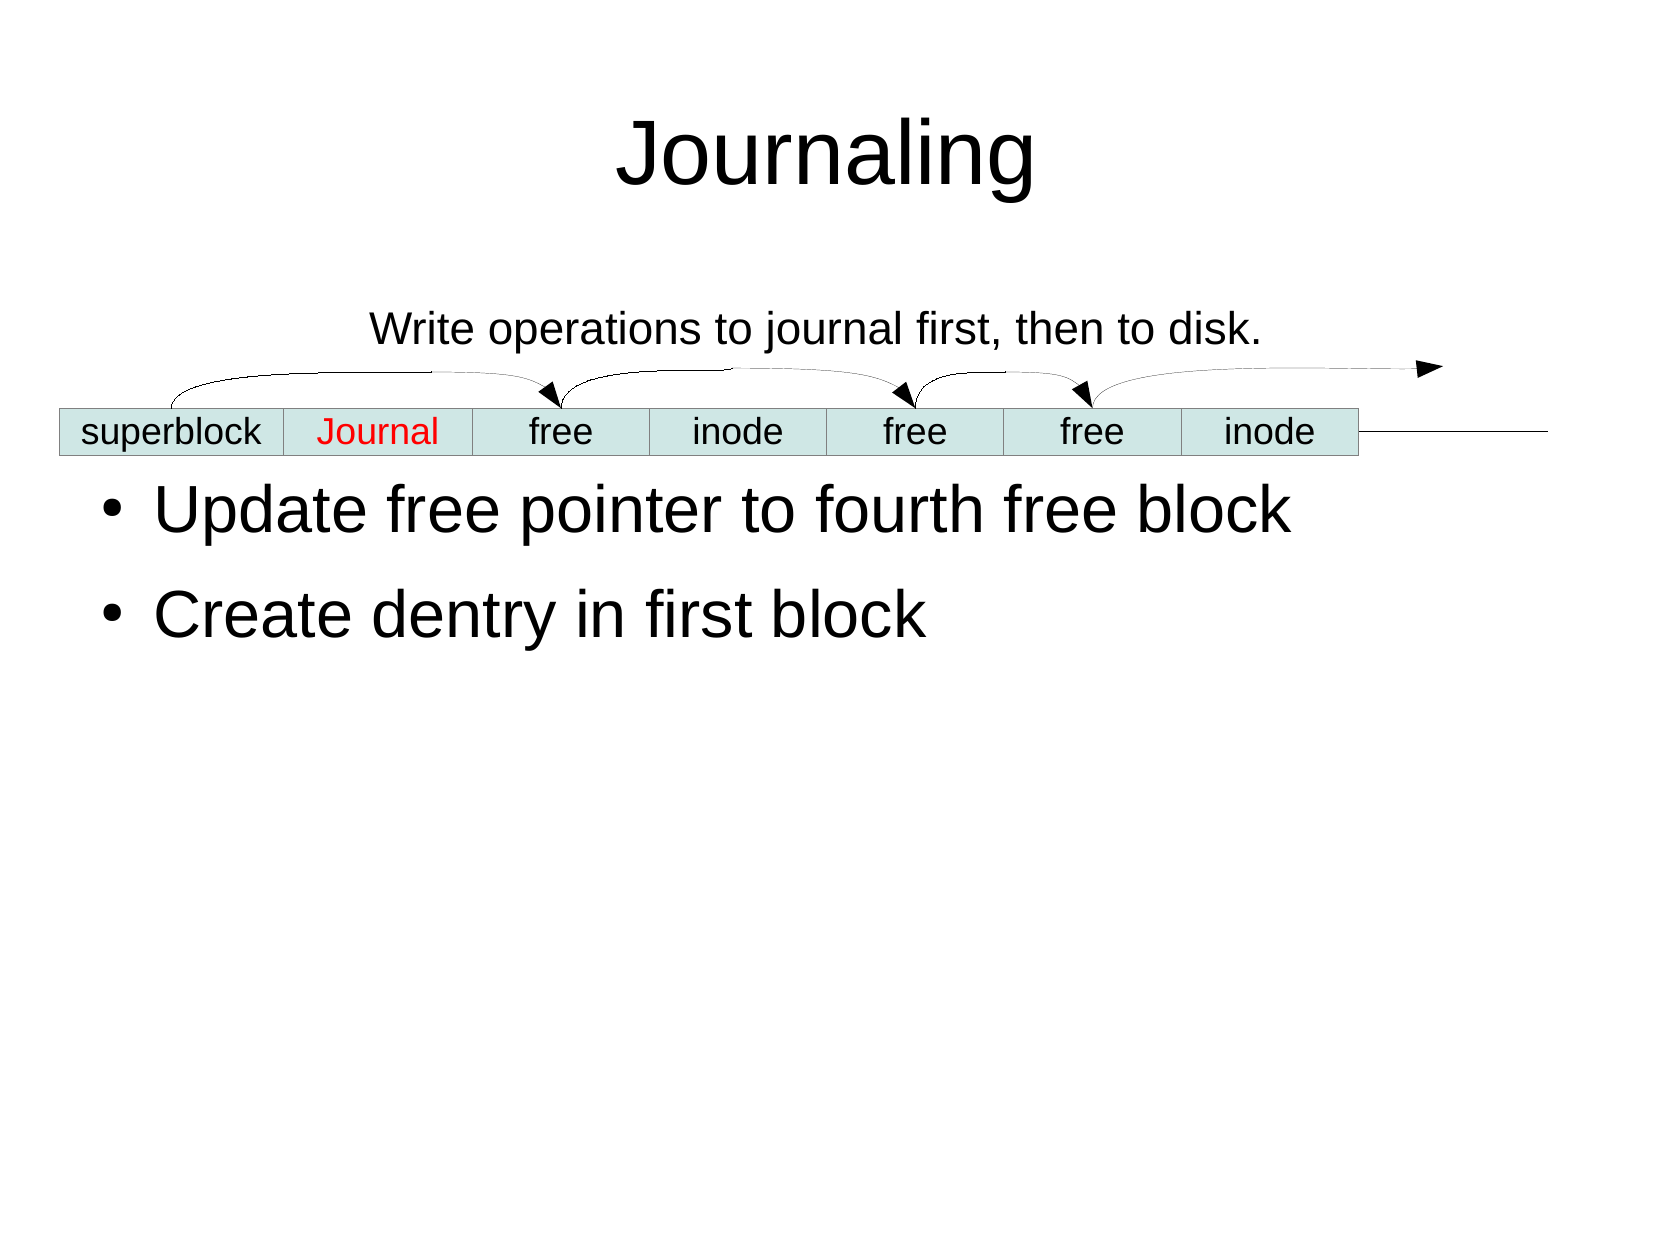

# Journaling
Write operations to journal first, then to disk.
superblock
Journal
free
inode
free
free
inode
Update free pointer to fourth free block
Create dentry in first block